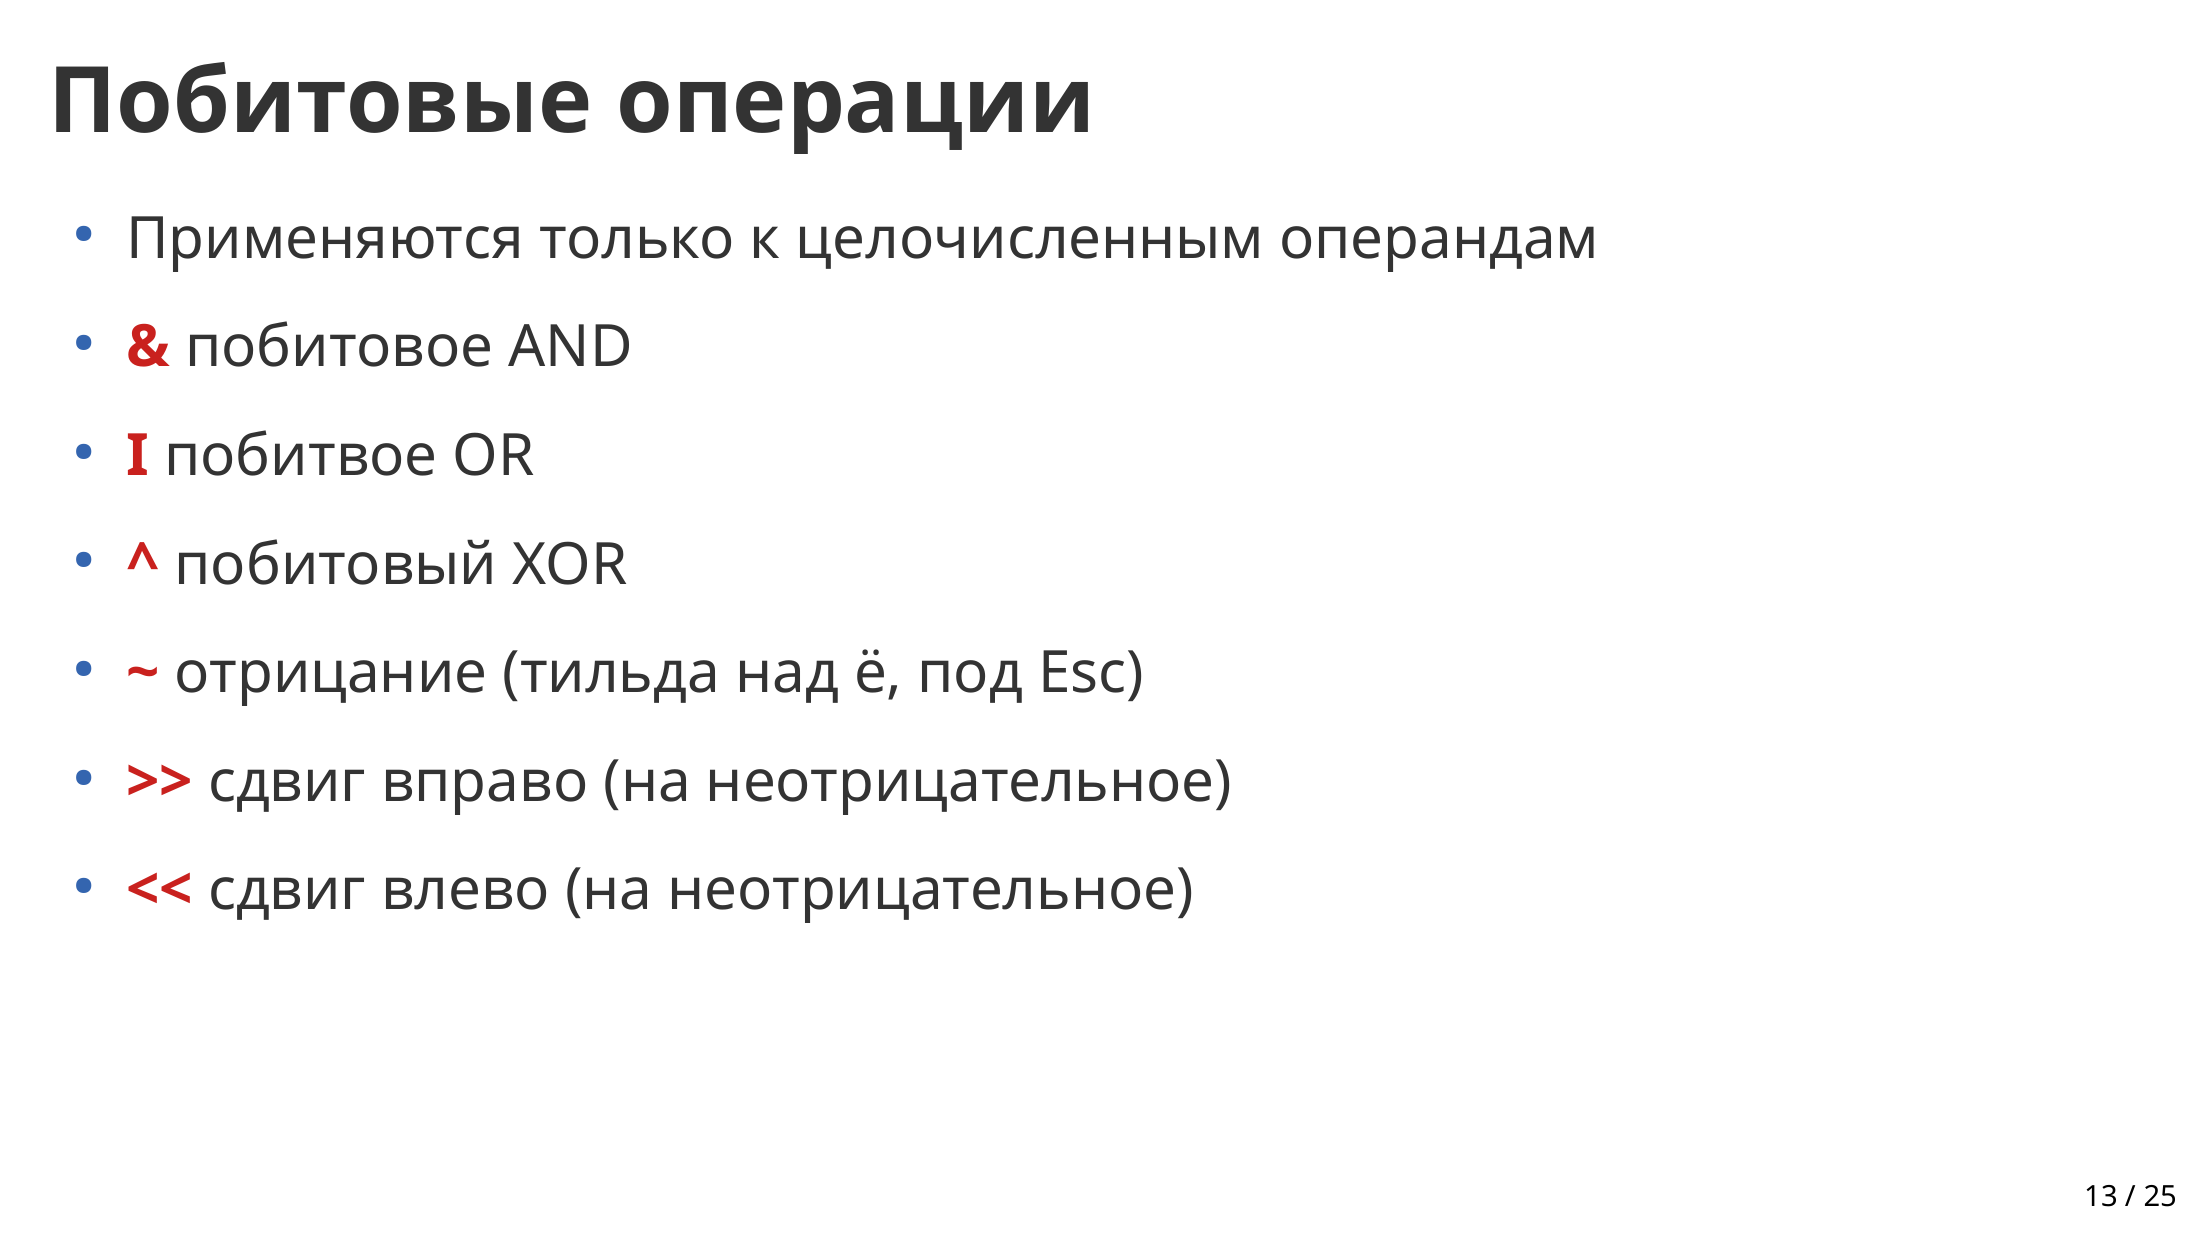

# Побитовые операции
Применяются только к целочисленным операндам
& побитовое AND
I побитвое OR
^ побитовый ХОR
~ отрицание (тильда над ё, под Esc)
>> сдвиг вправо (на неотрицательное)
<< сдвиг влево (на неотрицательное)
13